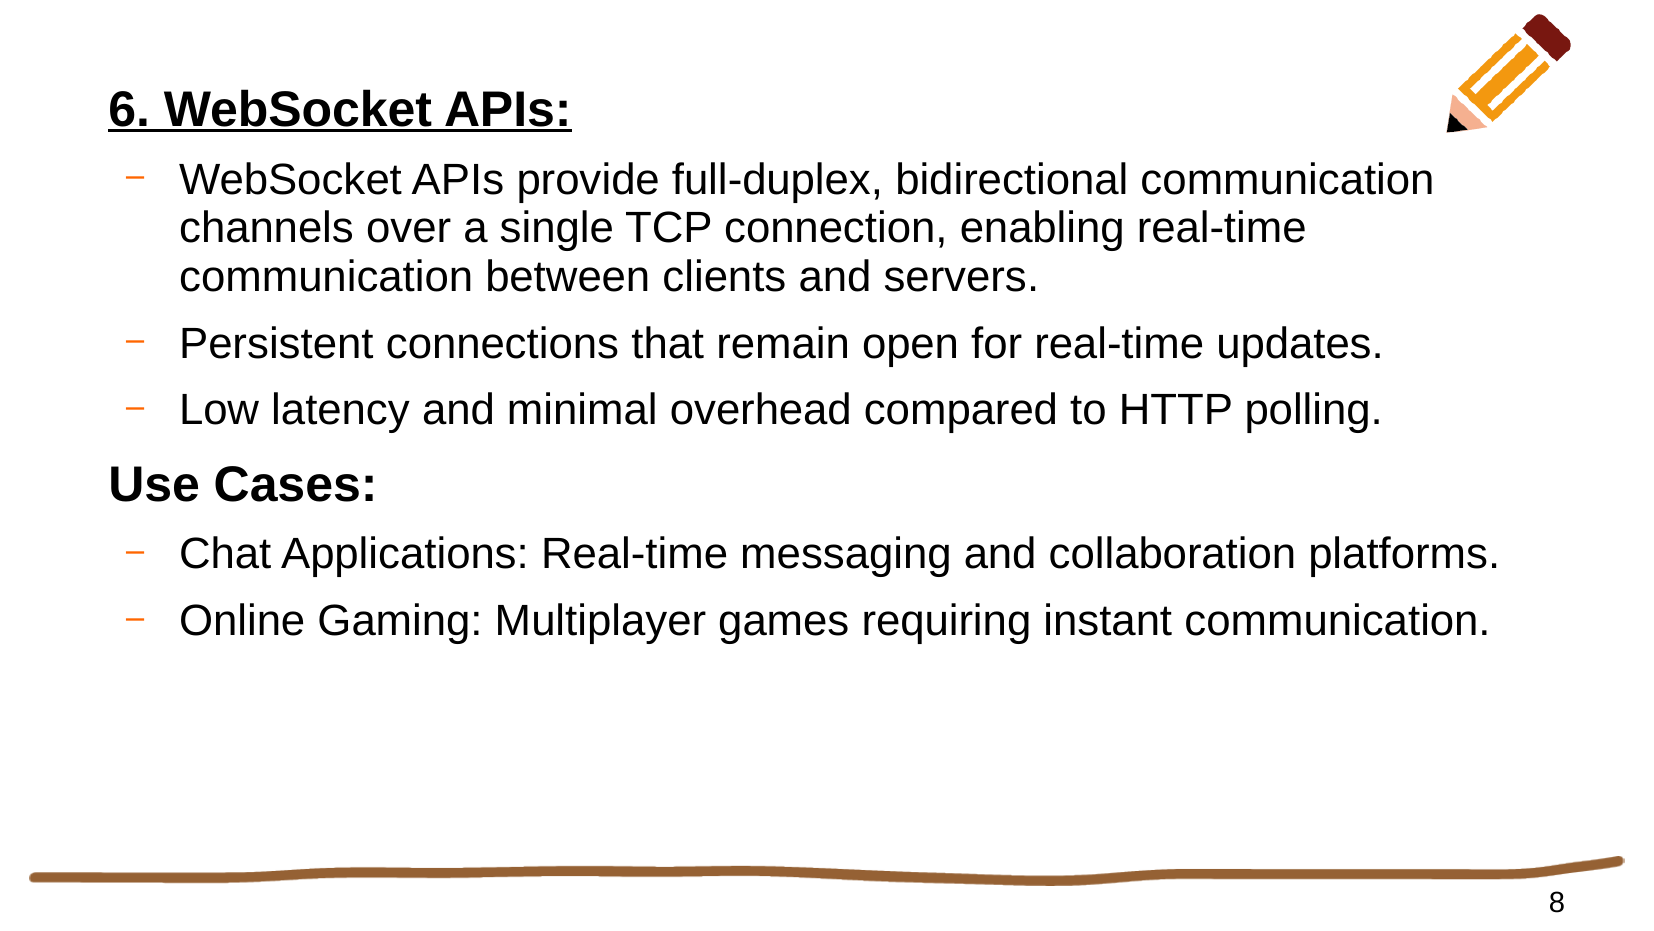

# 6. WebSocket APIs:
WebSocket APIs provide full-duplex, bidirectional communication channels over a single TCP connection, enabling real-time communication between clients and servers.
Persistent connections that remain open for real-time updates.
Low latency and minimal overhead compared to HTTP polling.
Use Cases:
Chat Applications: Real-time messaging and collaboration platforms.
Online Gaming: Multiplayer games requiring instant communication.
8